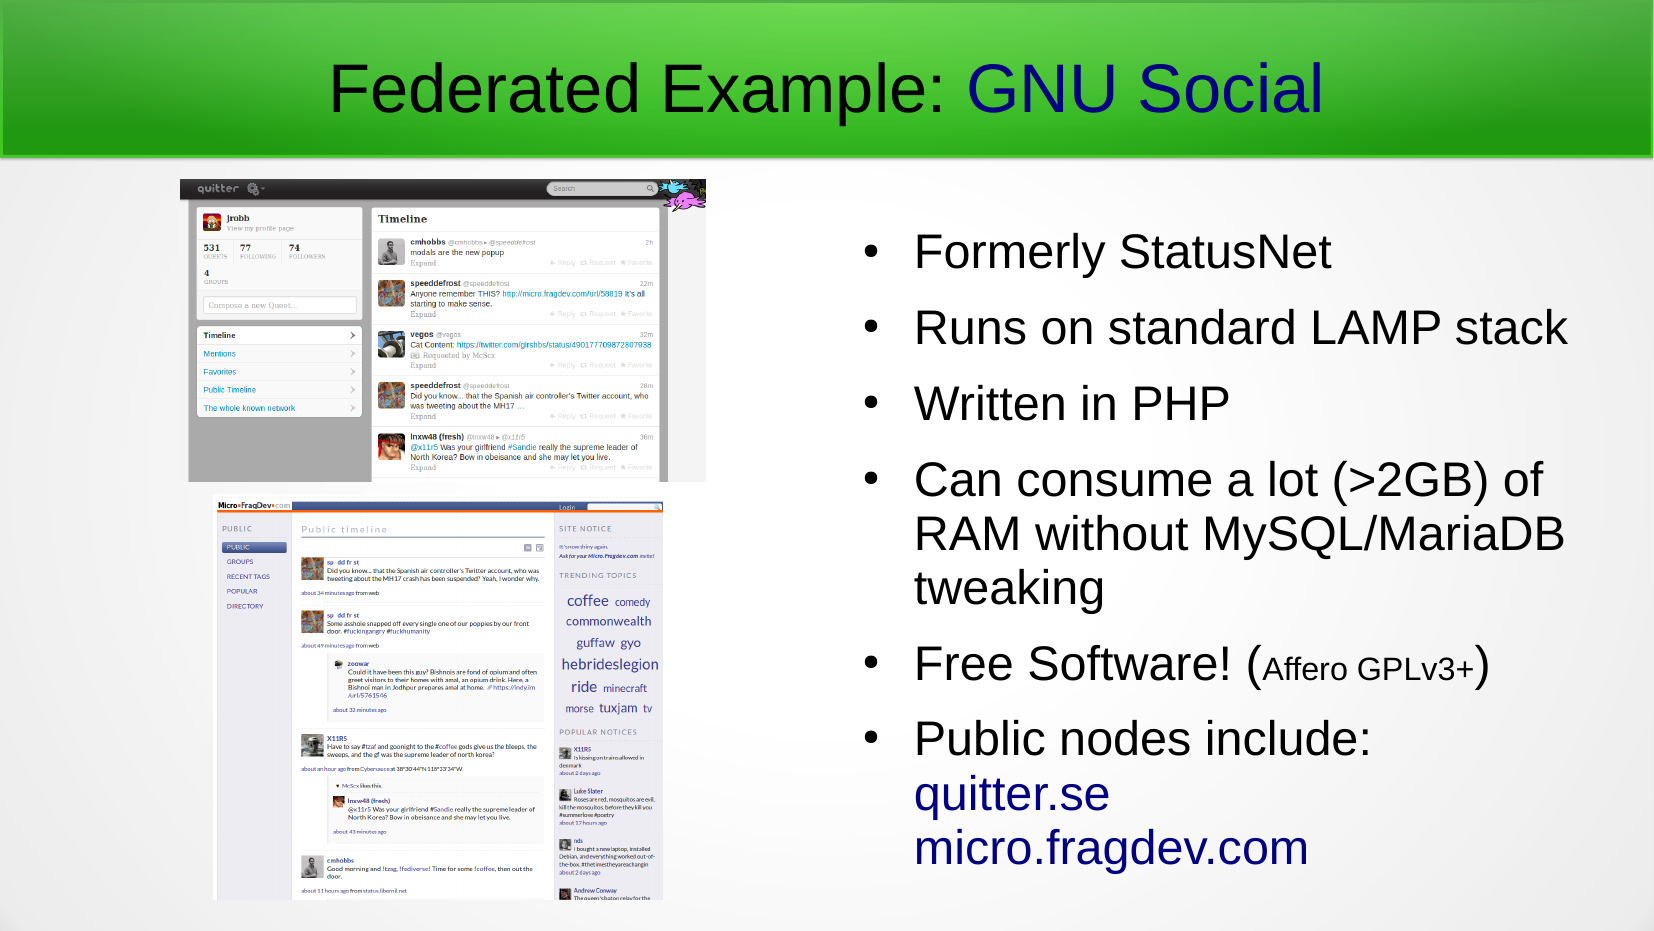

# Federated Example: GNU Social
Formerly StatusNet
Runs on standard LAMP stack
Written in PHP
Can consume a lot (>2GB) of RAM without MySQL/MariaDB tweaking
Free Software! (Affero GPLv3+)
Public nodes include:
quitter.se
micro.fragdev.com